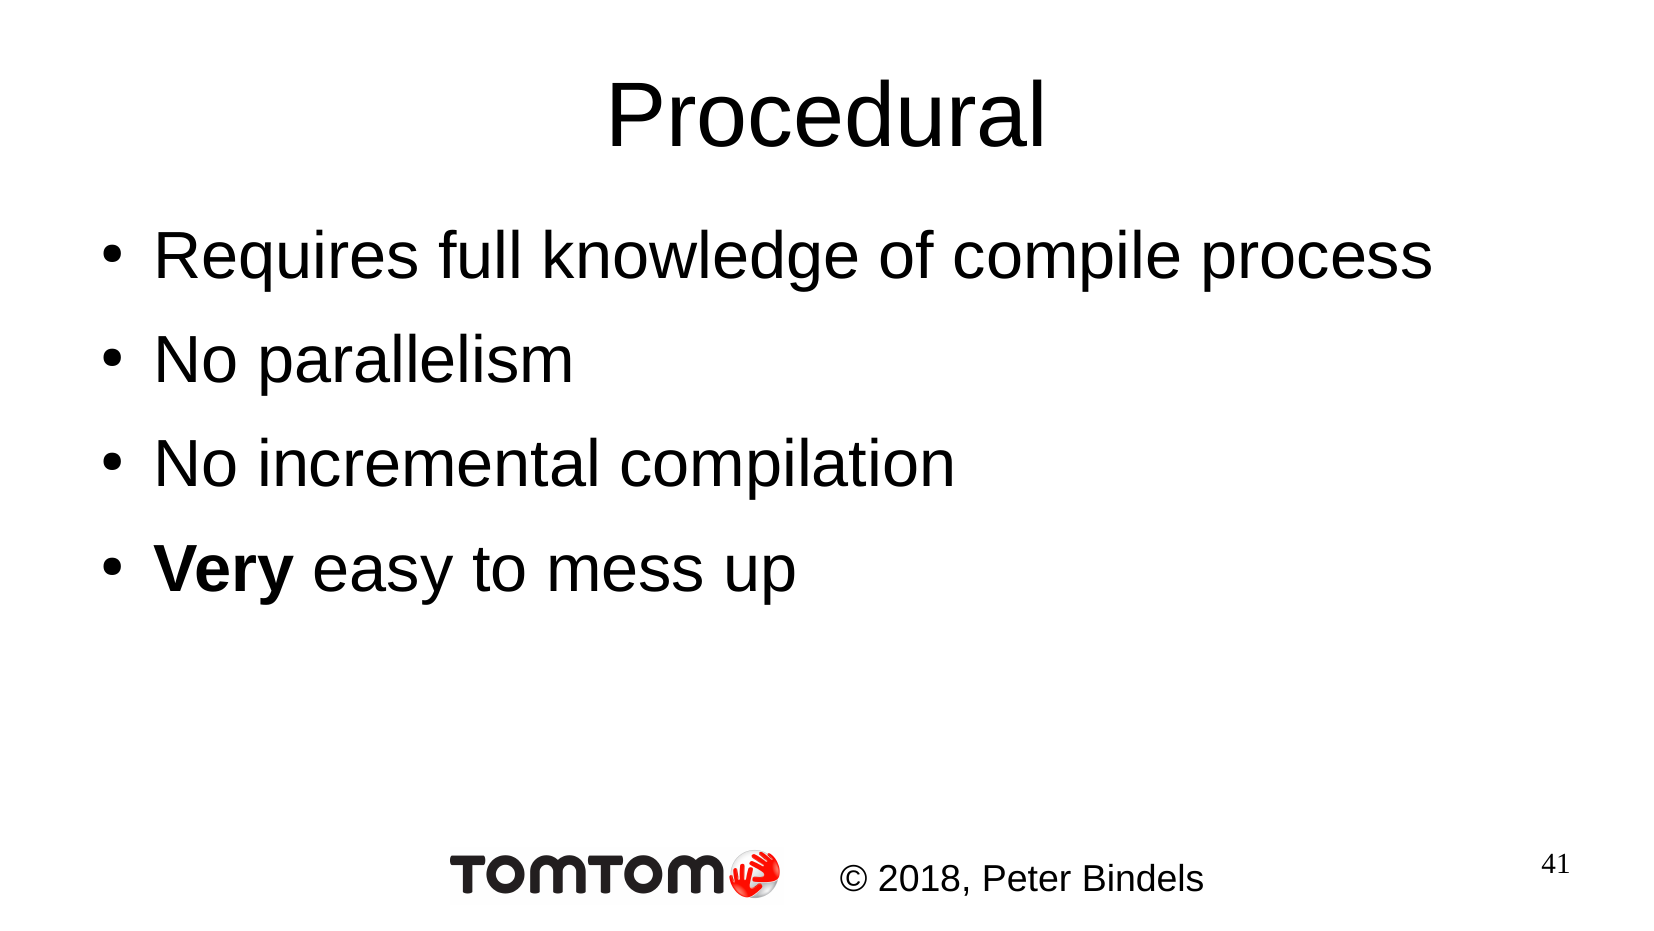

# Procedural
Requires full knowledge of compile process
No parallelism
No incremental compilation
Very easy to mess up
41